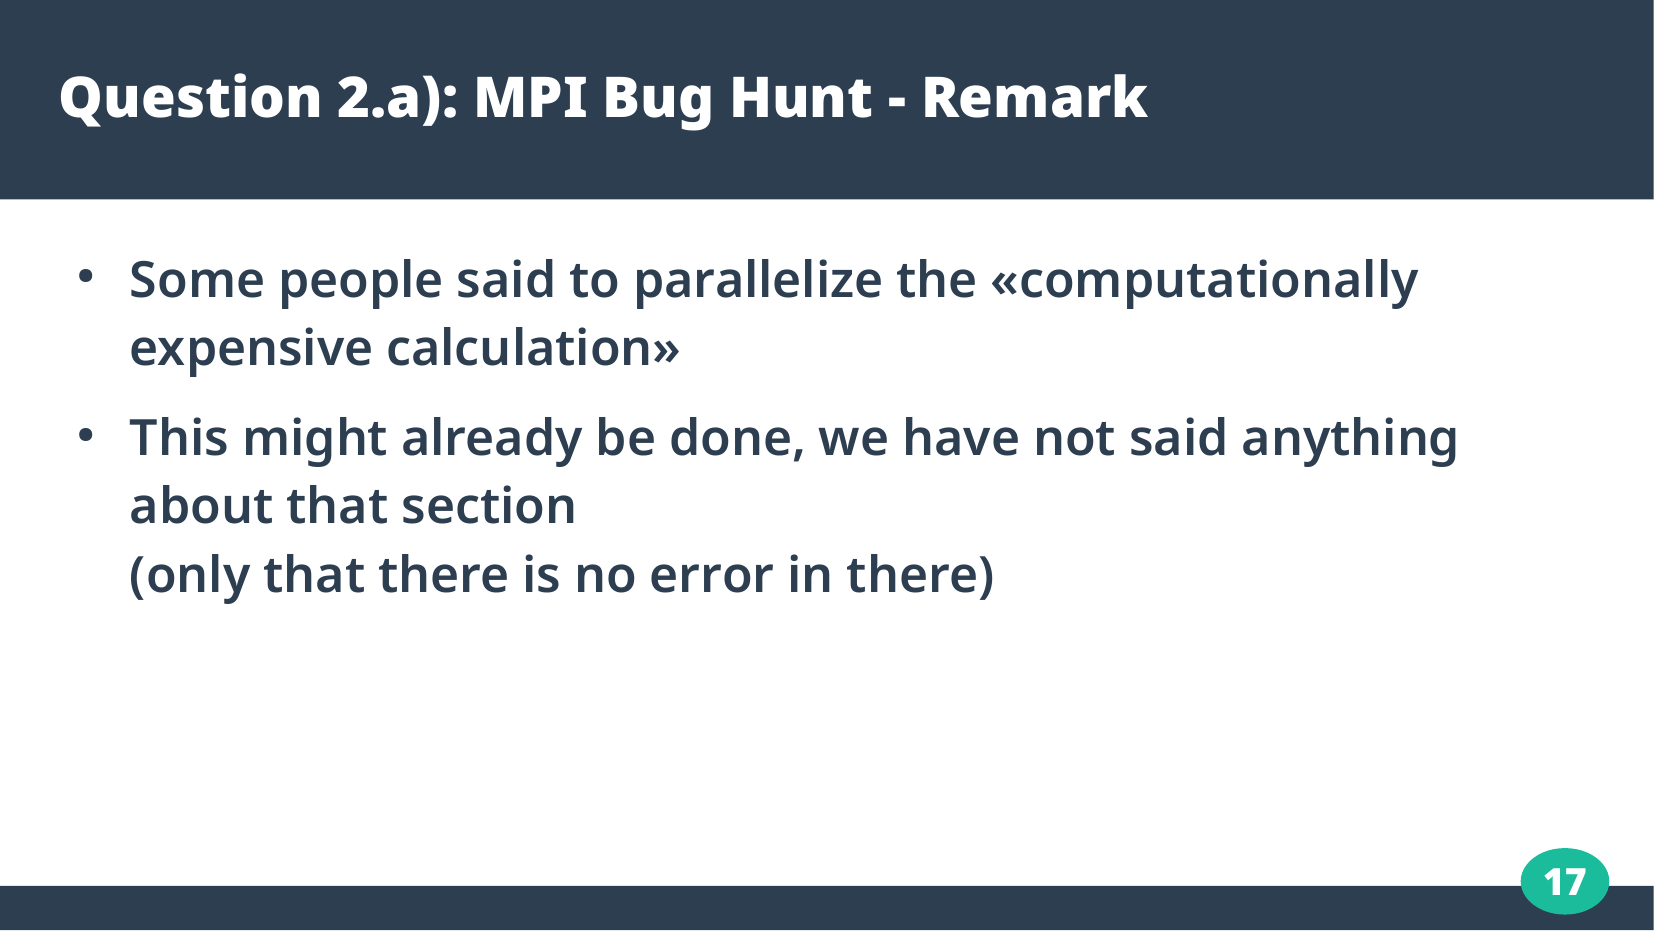

# Question 2.a): MPI Bug Hunt - Remark
Some people said to parallelize the «computationally expensive calculation»
This might already be done, we have not said anything about that section
(only that there is no error in there)
17